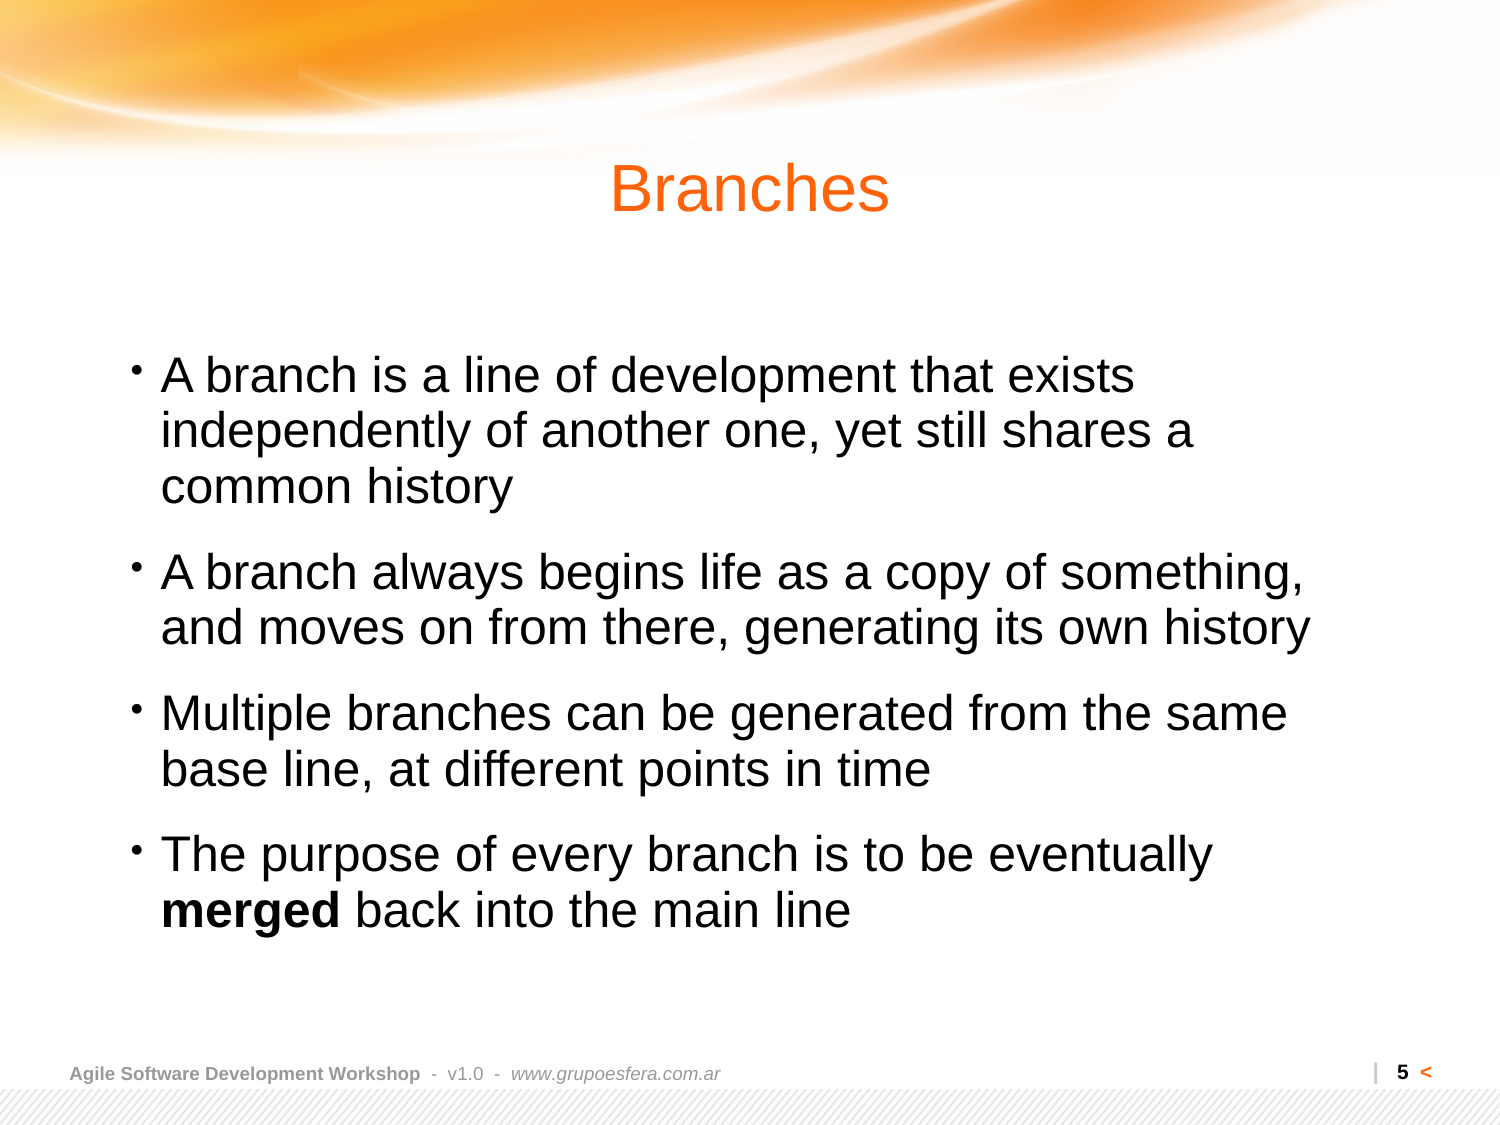

# Branches
A branch is a line of development that exists independently of another one, yet still shares a common history
A branch always begins life as a copy of something, and moves on from there, generating its own history
Multiple branches can be generated from the same base line, at different points in time
The purpose of every branch is to be eventually merged back into the main line